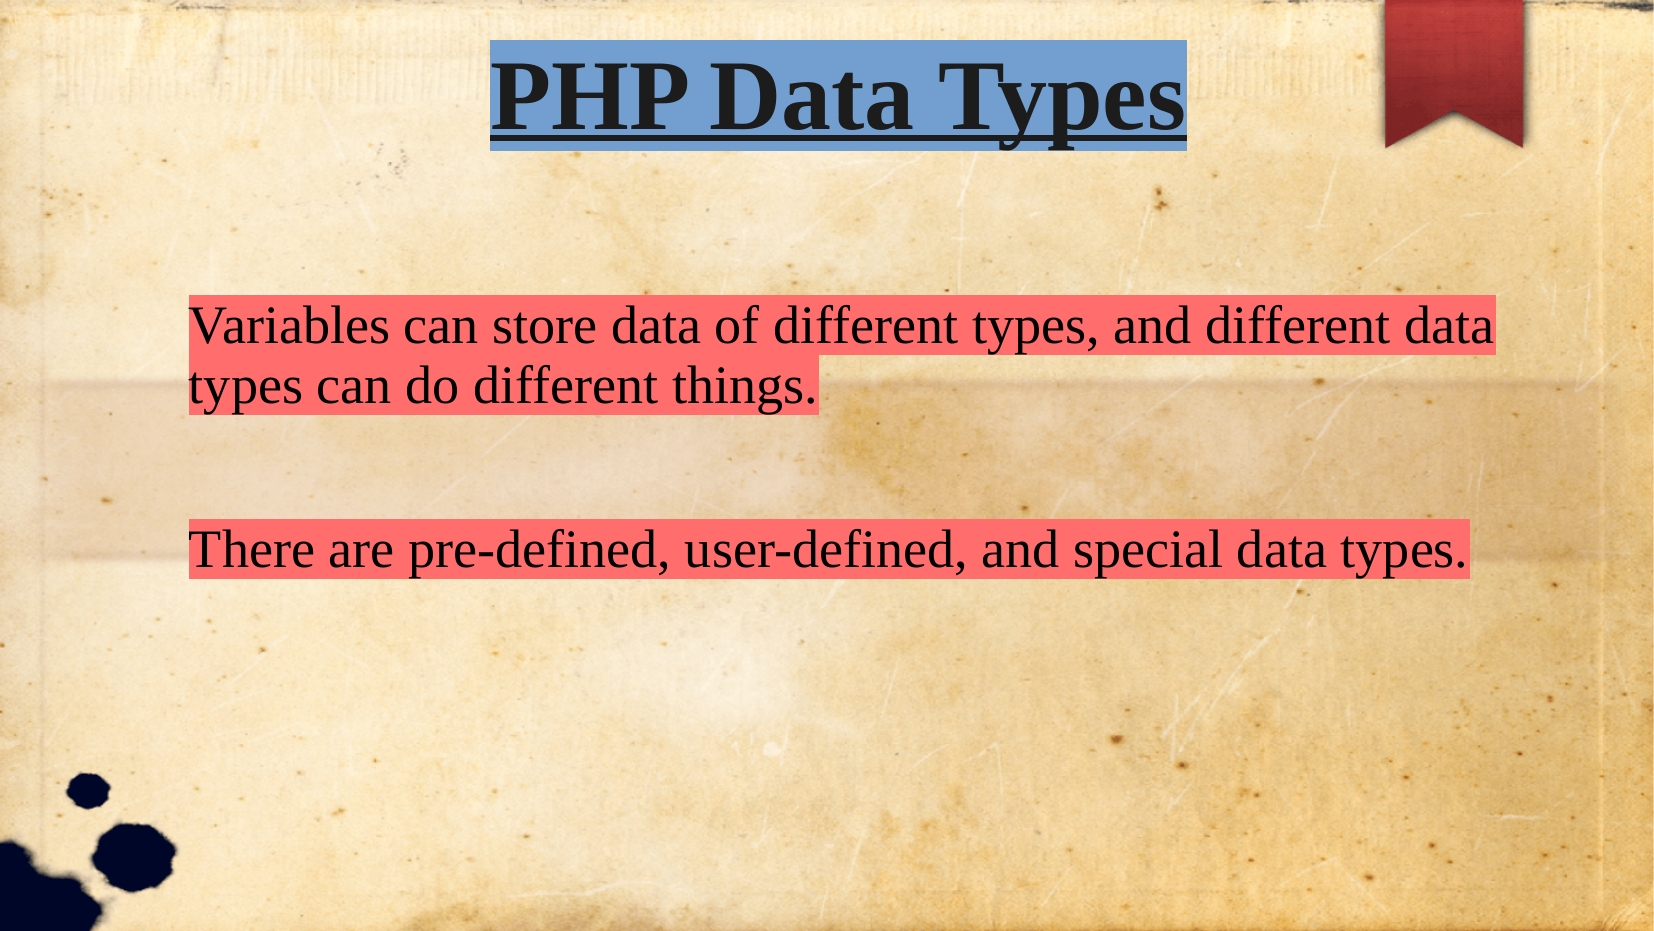

# PHP Data Types
Variables can store data of different types, and different data types can do different things.
There are pre-defined, user-defined, and special data types.